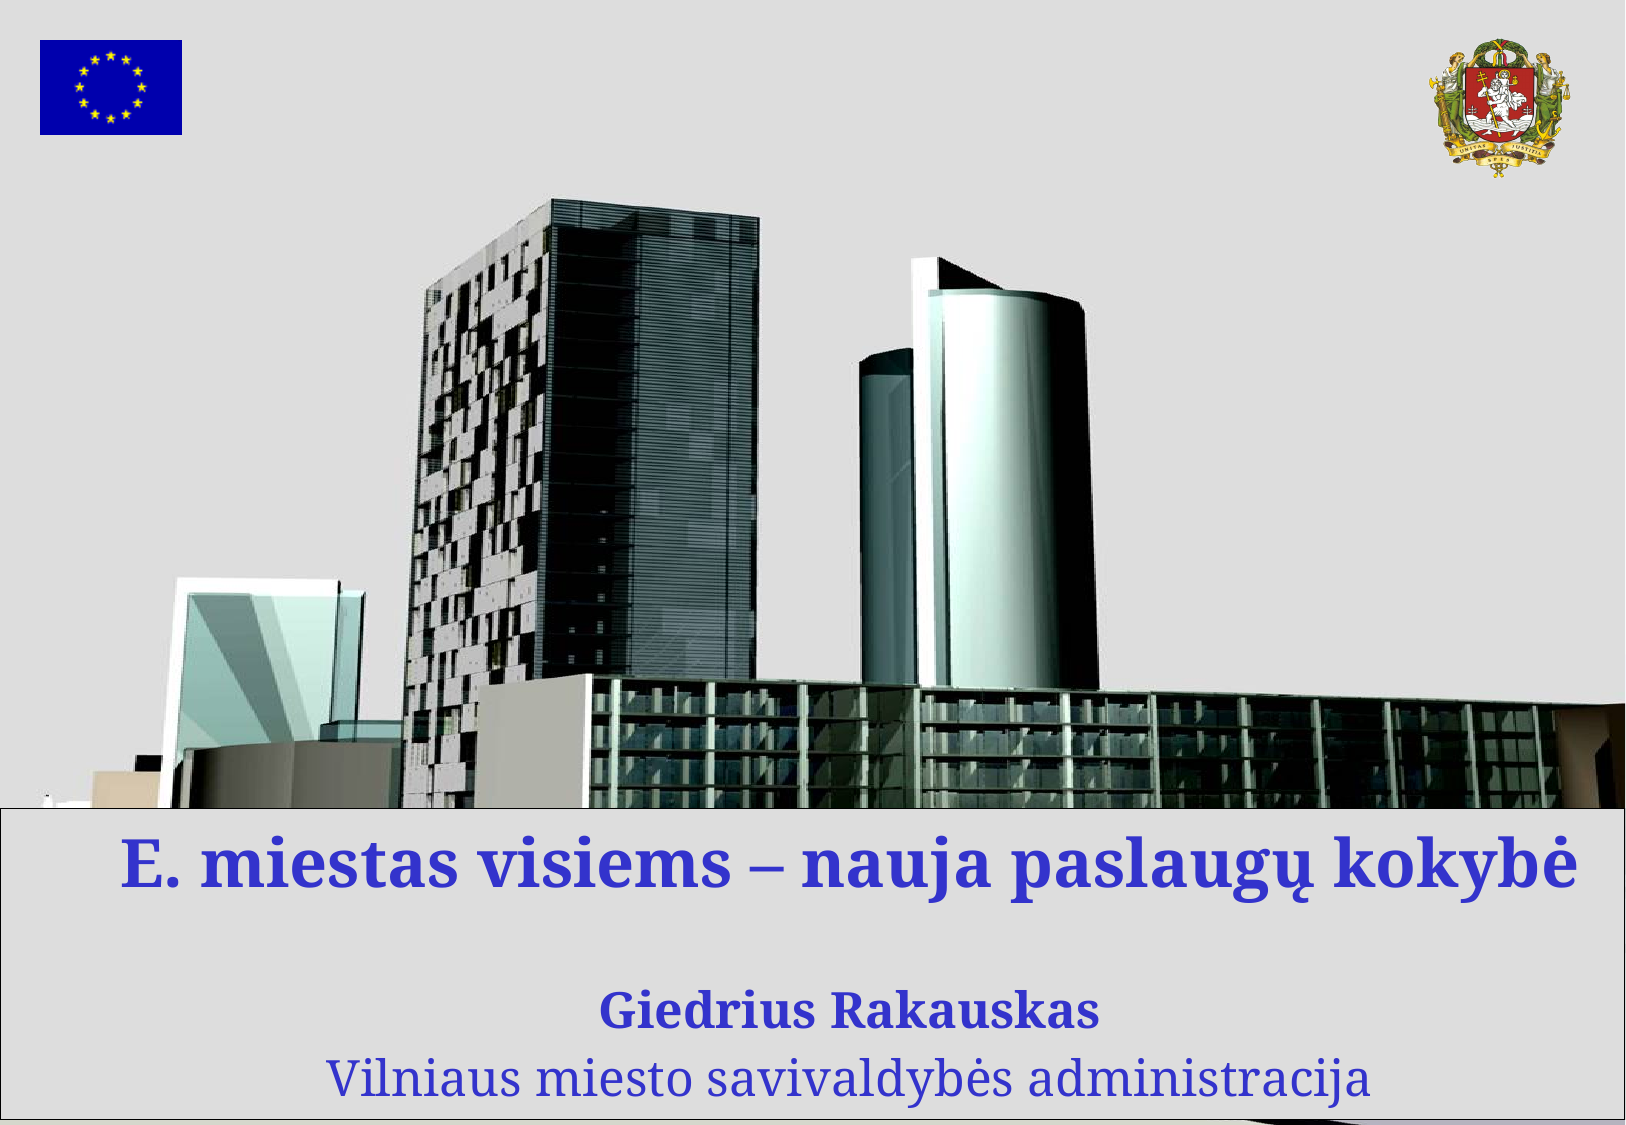

#
E. miestas visiems – nauja paslaugų kokybė
Giedrius Rakauskas
Vilniaus miesto savivaldybės administracija